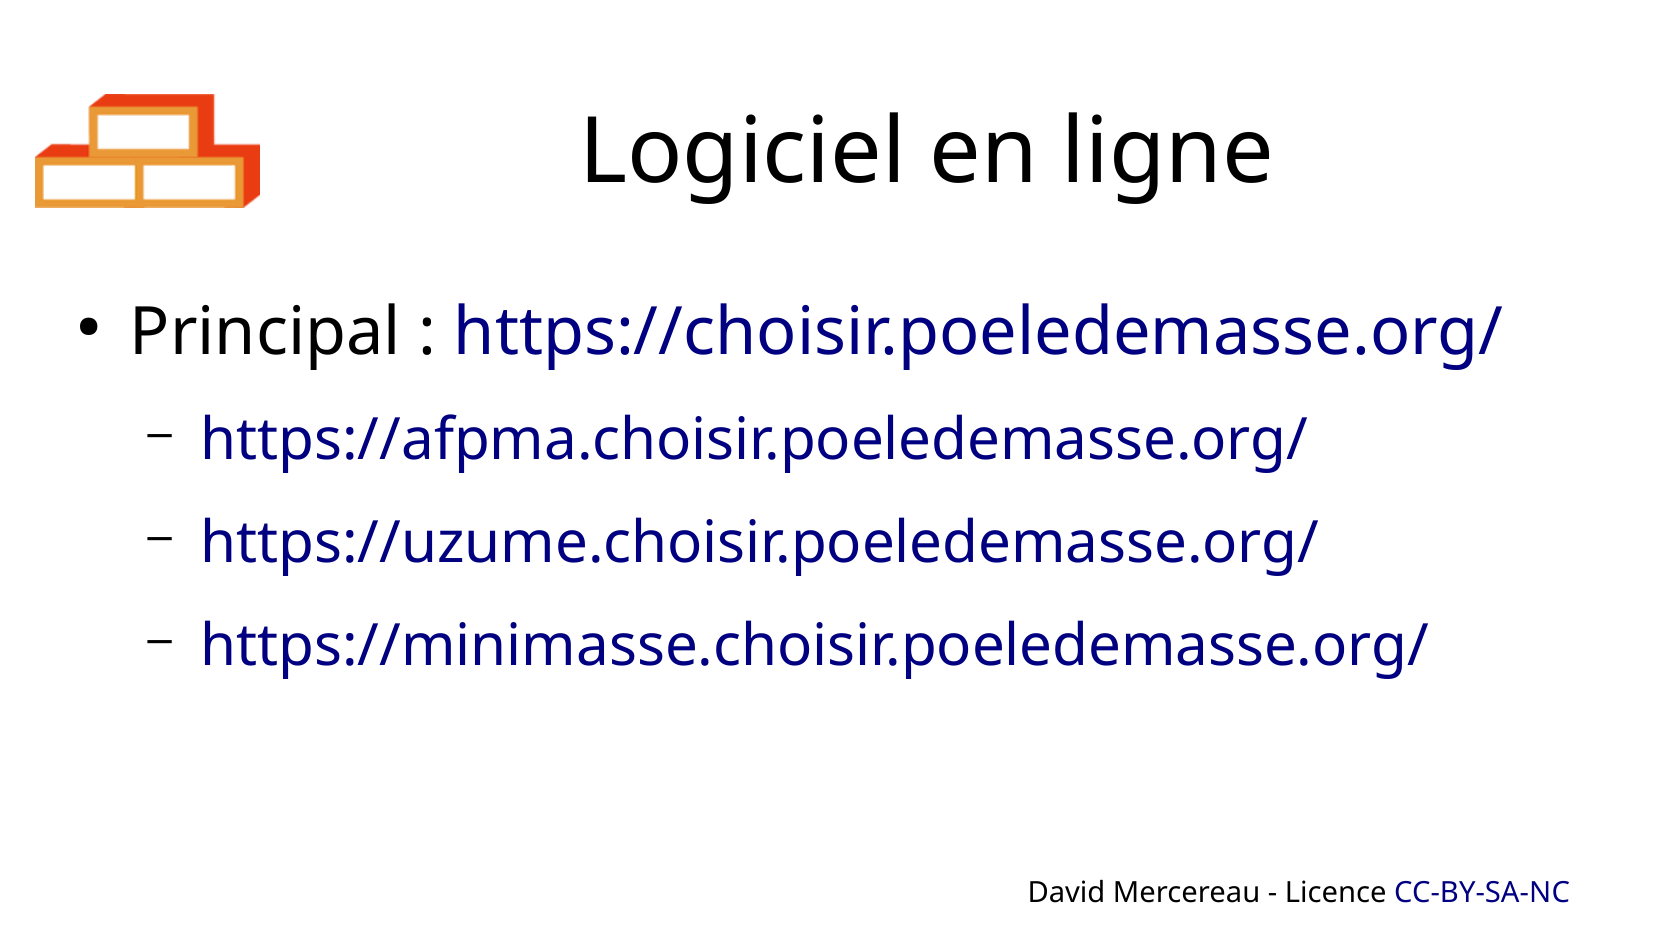

# Logiciel en ligne
Principal : https://choisir.poeledemasse.org/
https://afpma.choisir.poeledemasse.org/
https://uzume.choisir.poeledemasse.org/
https://minimasse.choisir.poeledemasse.org/